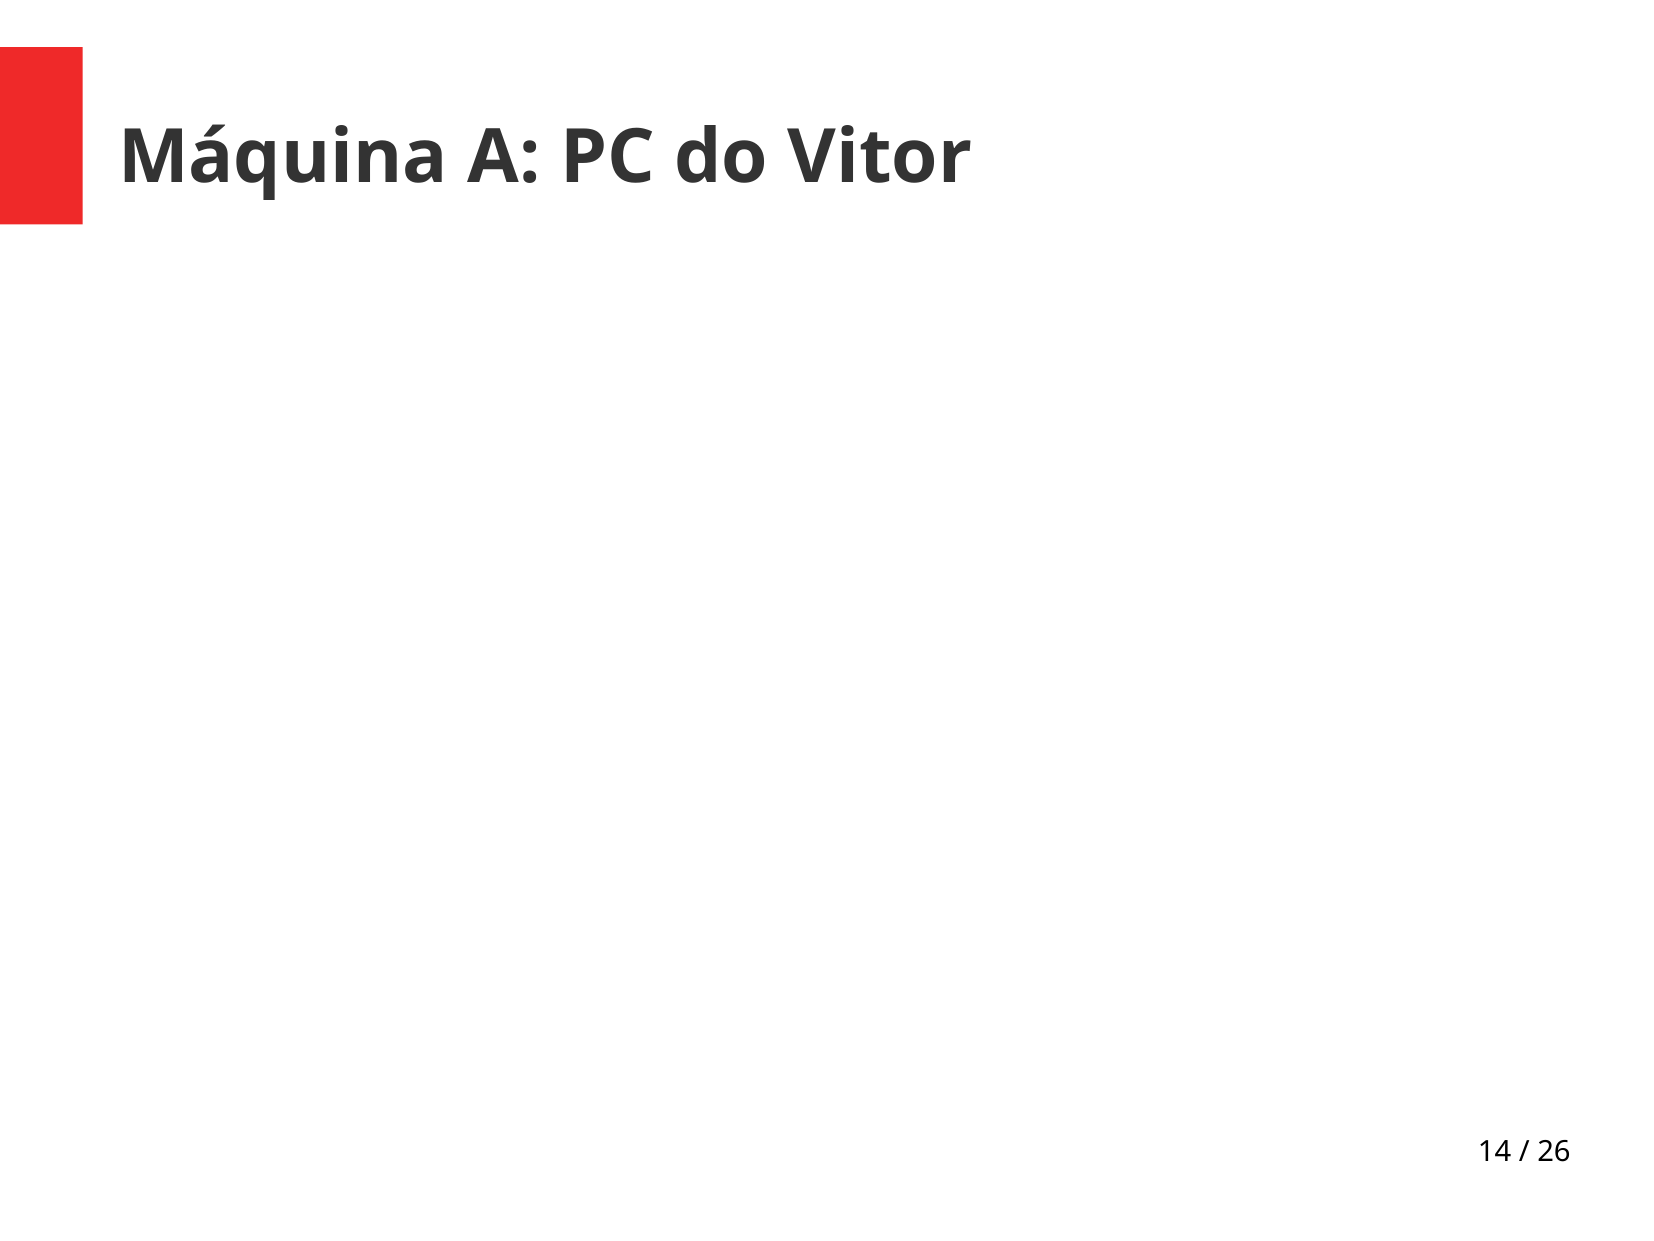

# Máquina A: PC do Vitor
14